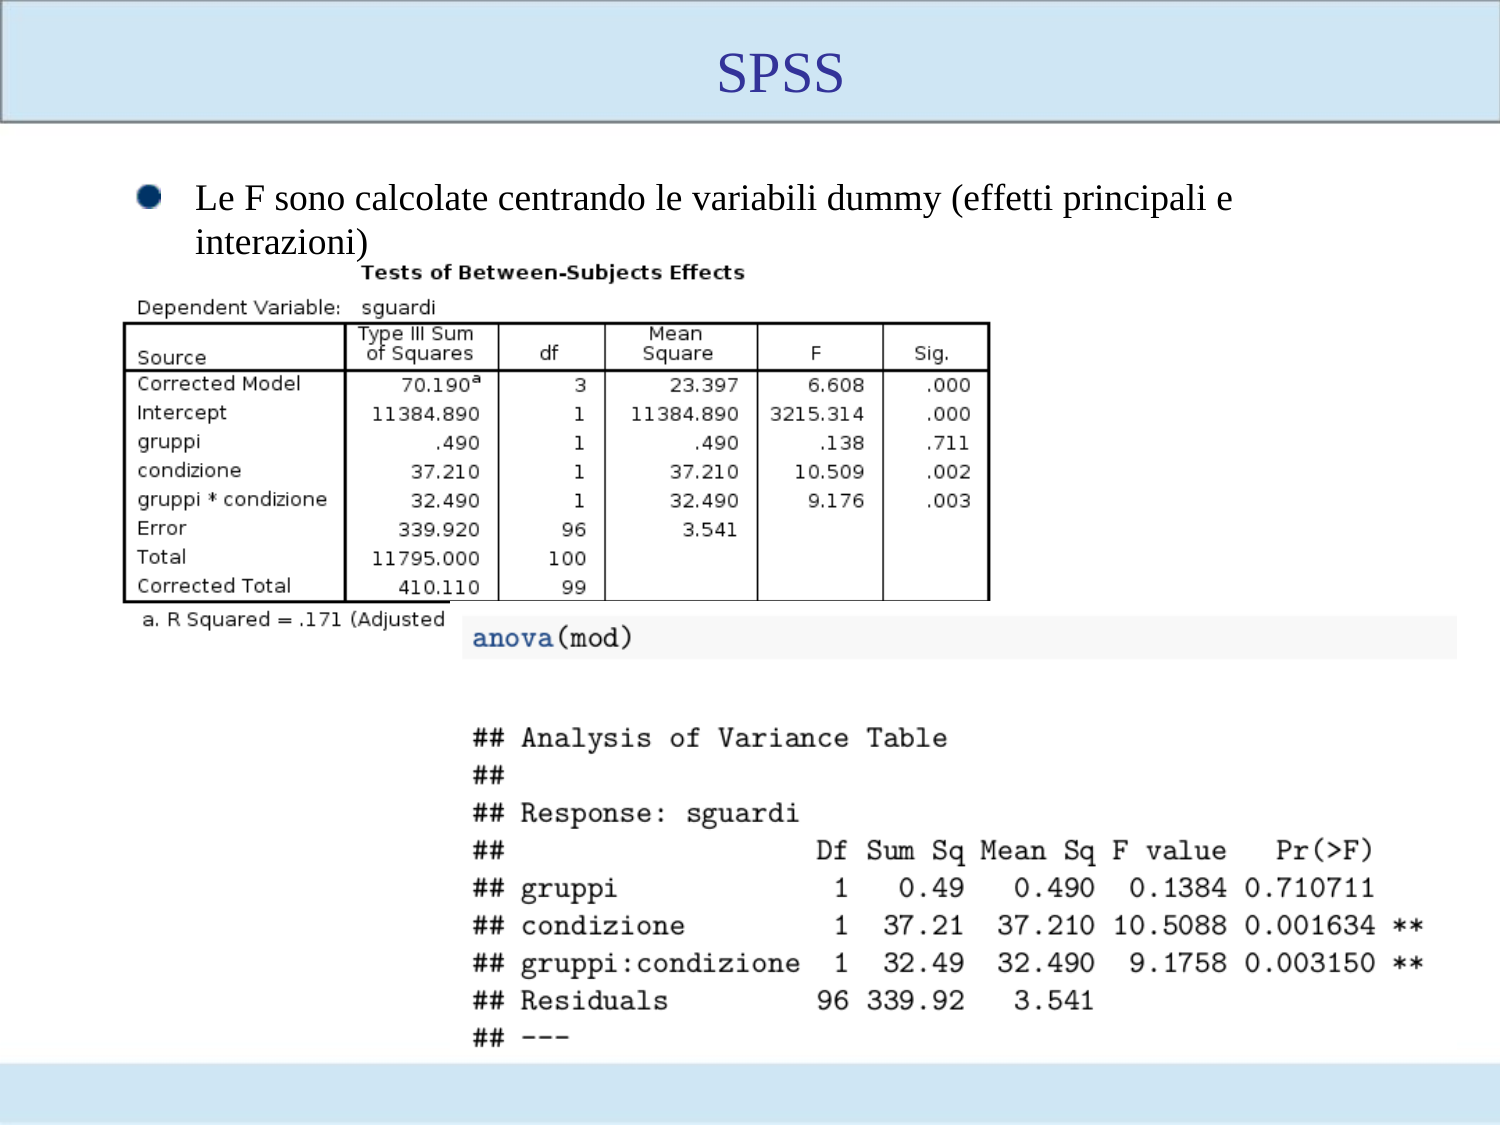

Risultati
Risultati
Risultati
# SPSS
Le F sono calcolate centrando le variabili dummy (effetti principali e interazioni)